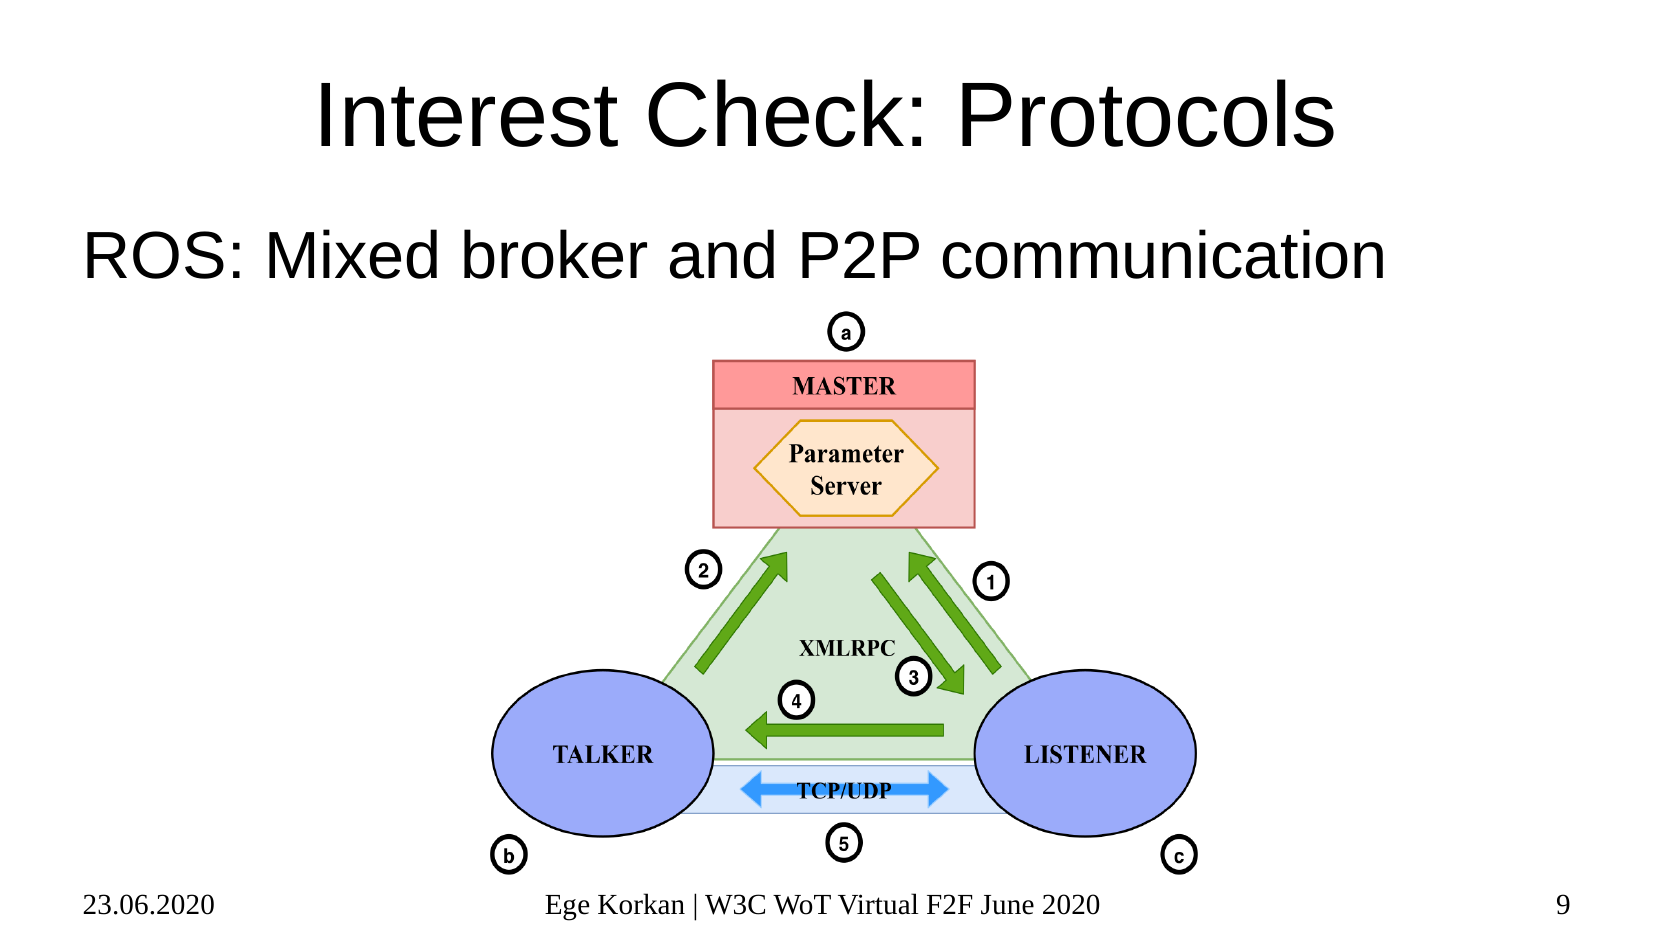

# Interest Check: Protocols
ROS: Mixed broker and P2P communication
23.06.2020
Ege Korkan | W3C WoT Virtual F2F June 2020
9